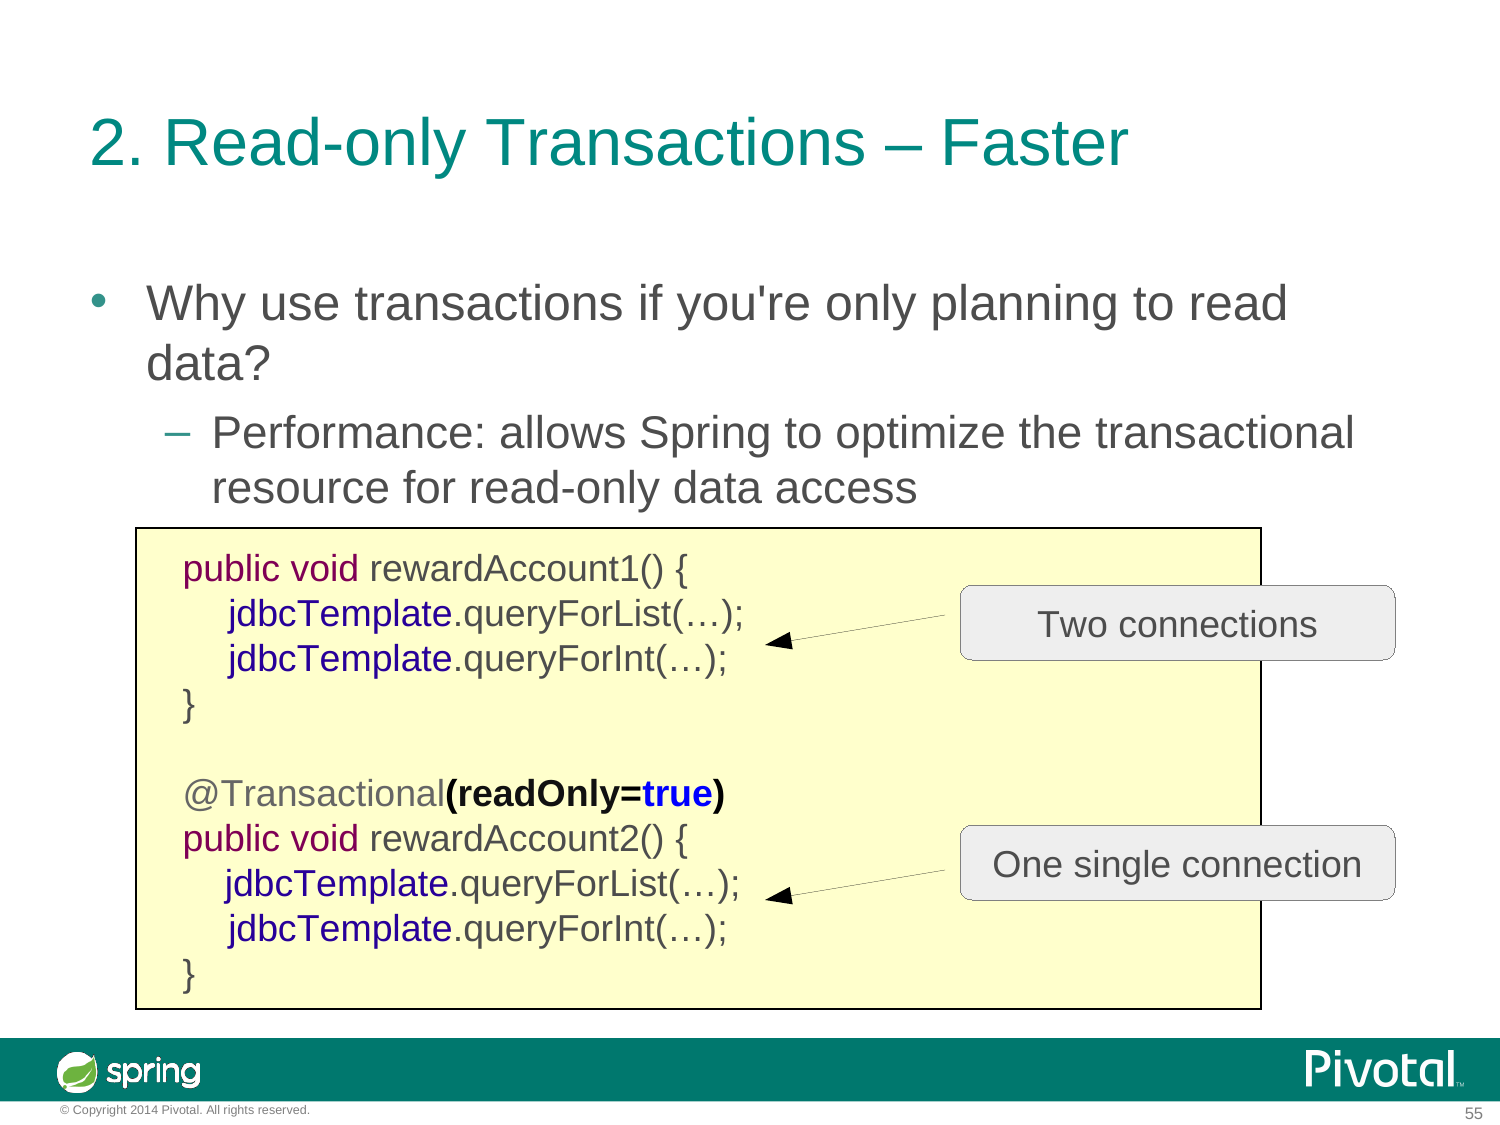

# 2. Read-only Transactions – Faster
Why use transactions if you're only planning to read data?
Performance: allows Spring to optimize the transactional resource for read-only data access
 public void rewardAccount1() {
	 jdbcTemplate.queryForList(…);
 	 jdbcTemplate.queryForInt(…);
 }
 @Transactional(readOnly=true)
 public void rewardAccount2() {
 jdbcTemplate.queryForList(…);
 	 jdbcTemplate.queryForInt(…);
 }
Two connections
One single connection